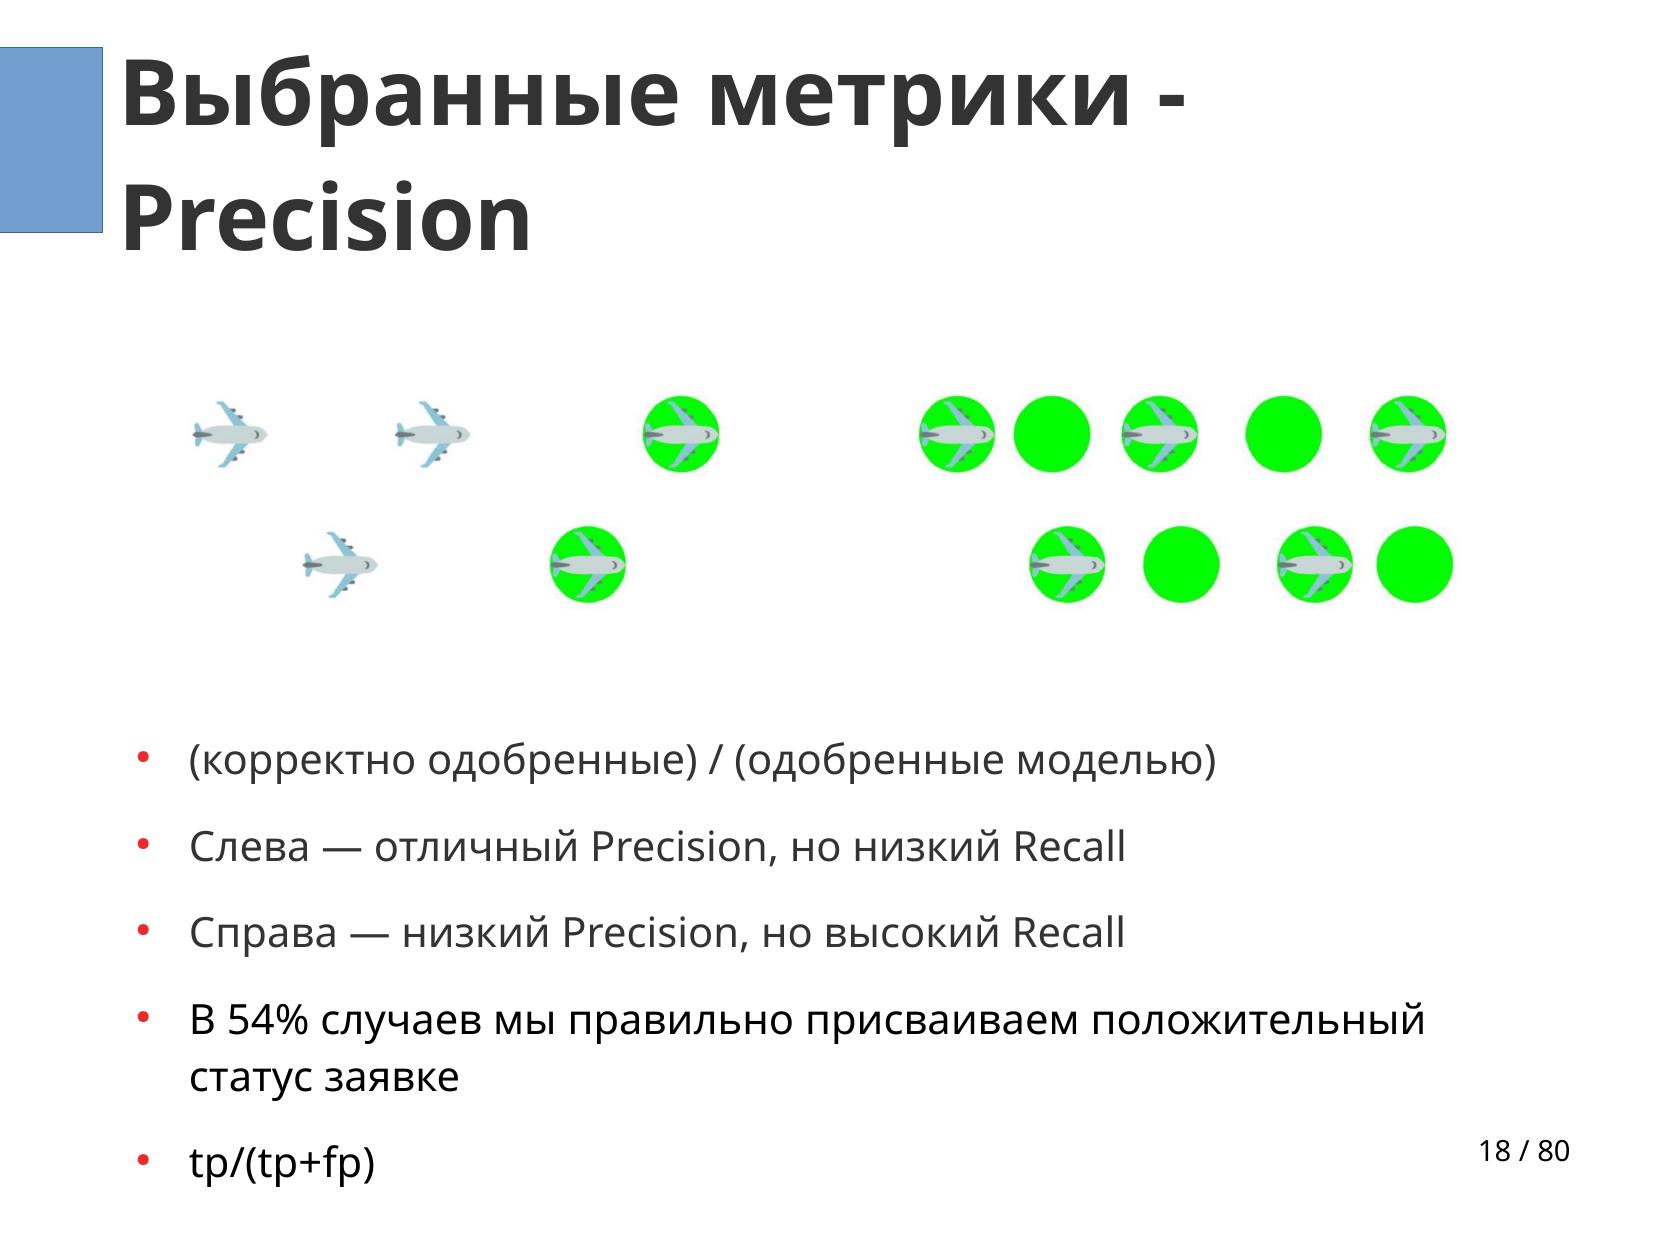

# Выбранные метрики - Precision
(корректно одобренные) / (одобренные моделью)
Слева — отличный Precision, но низкий Recall
Справа — низкий Precision, но высокий Recall
В 54% случаев мы правильно присваиваем положительный статус заявке
tp/(tp+fp)
18